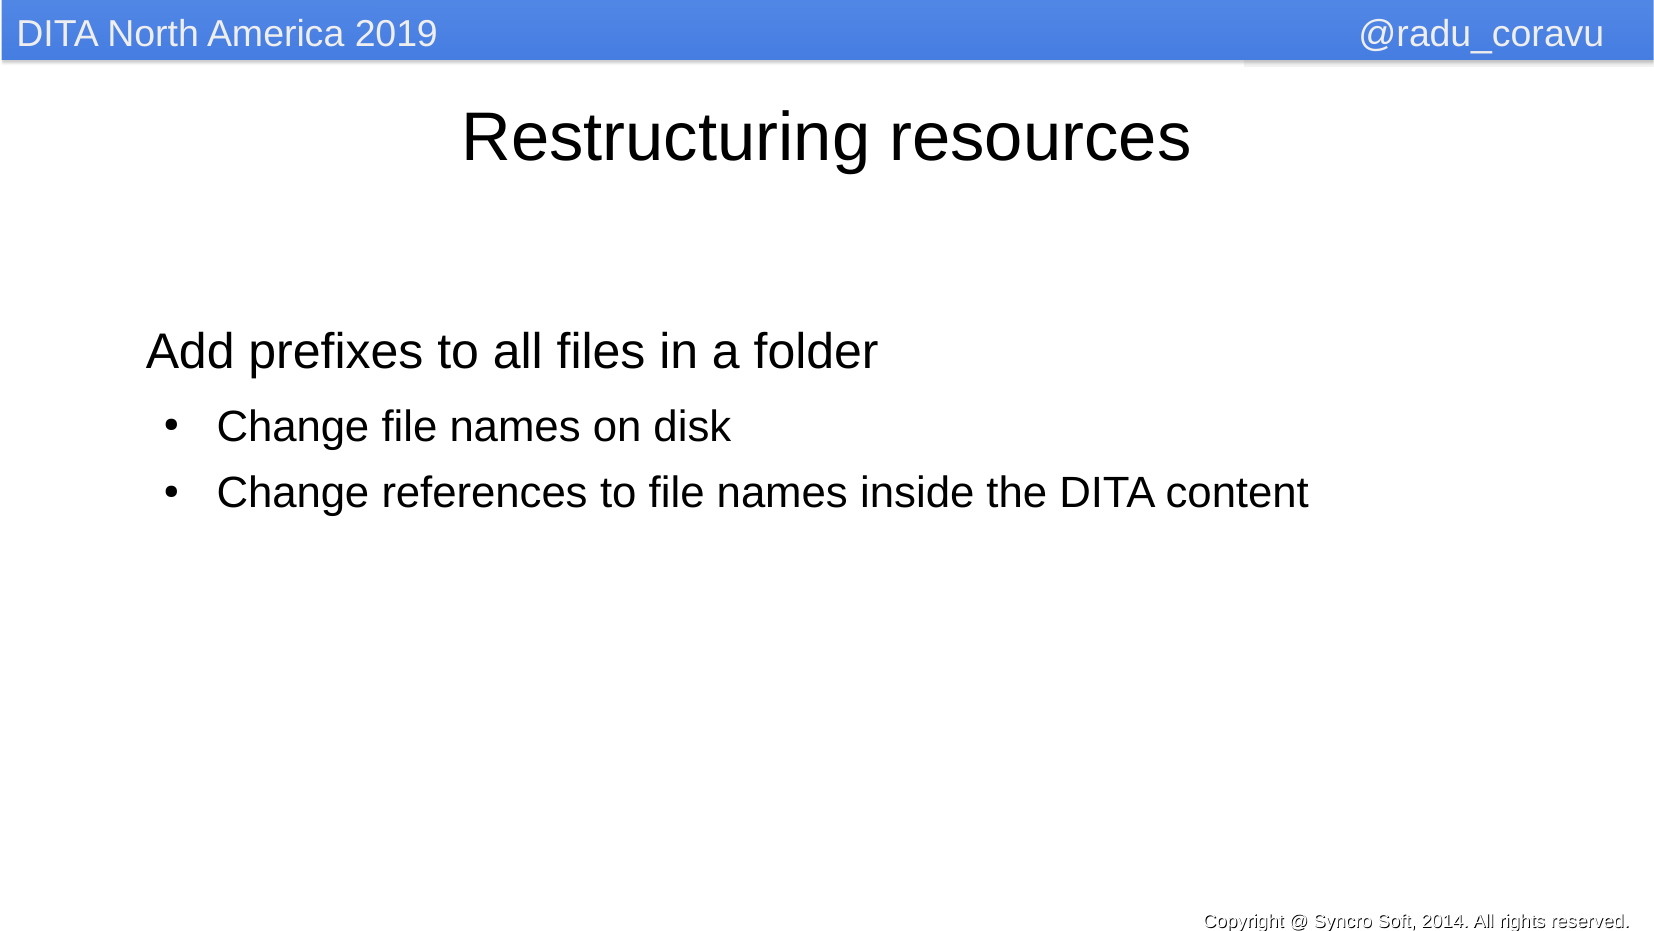

# Restructuring resources
Add prefixes to all files in a folder
Change file names on disk
Change references to file names inside the DITA content